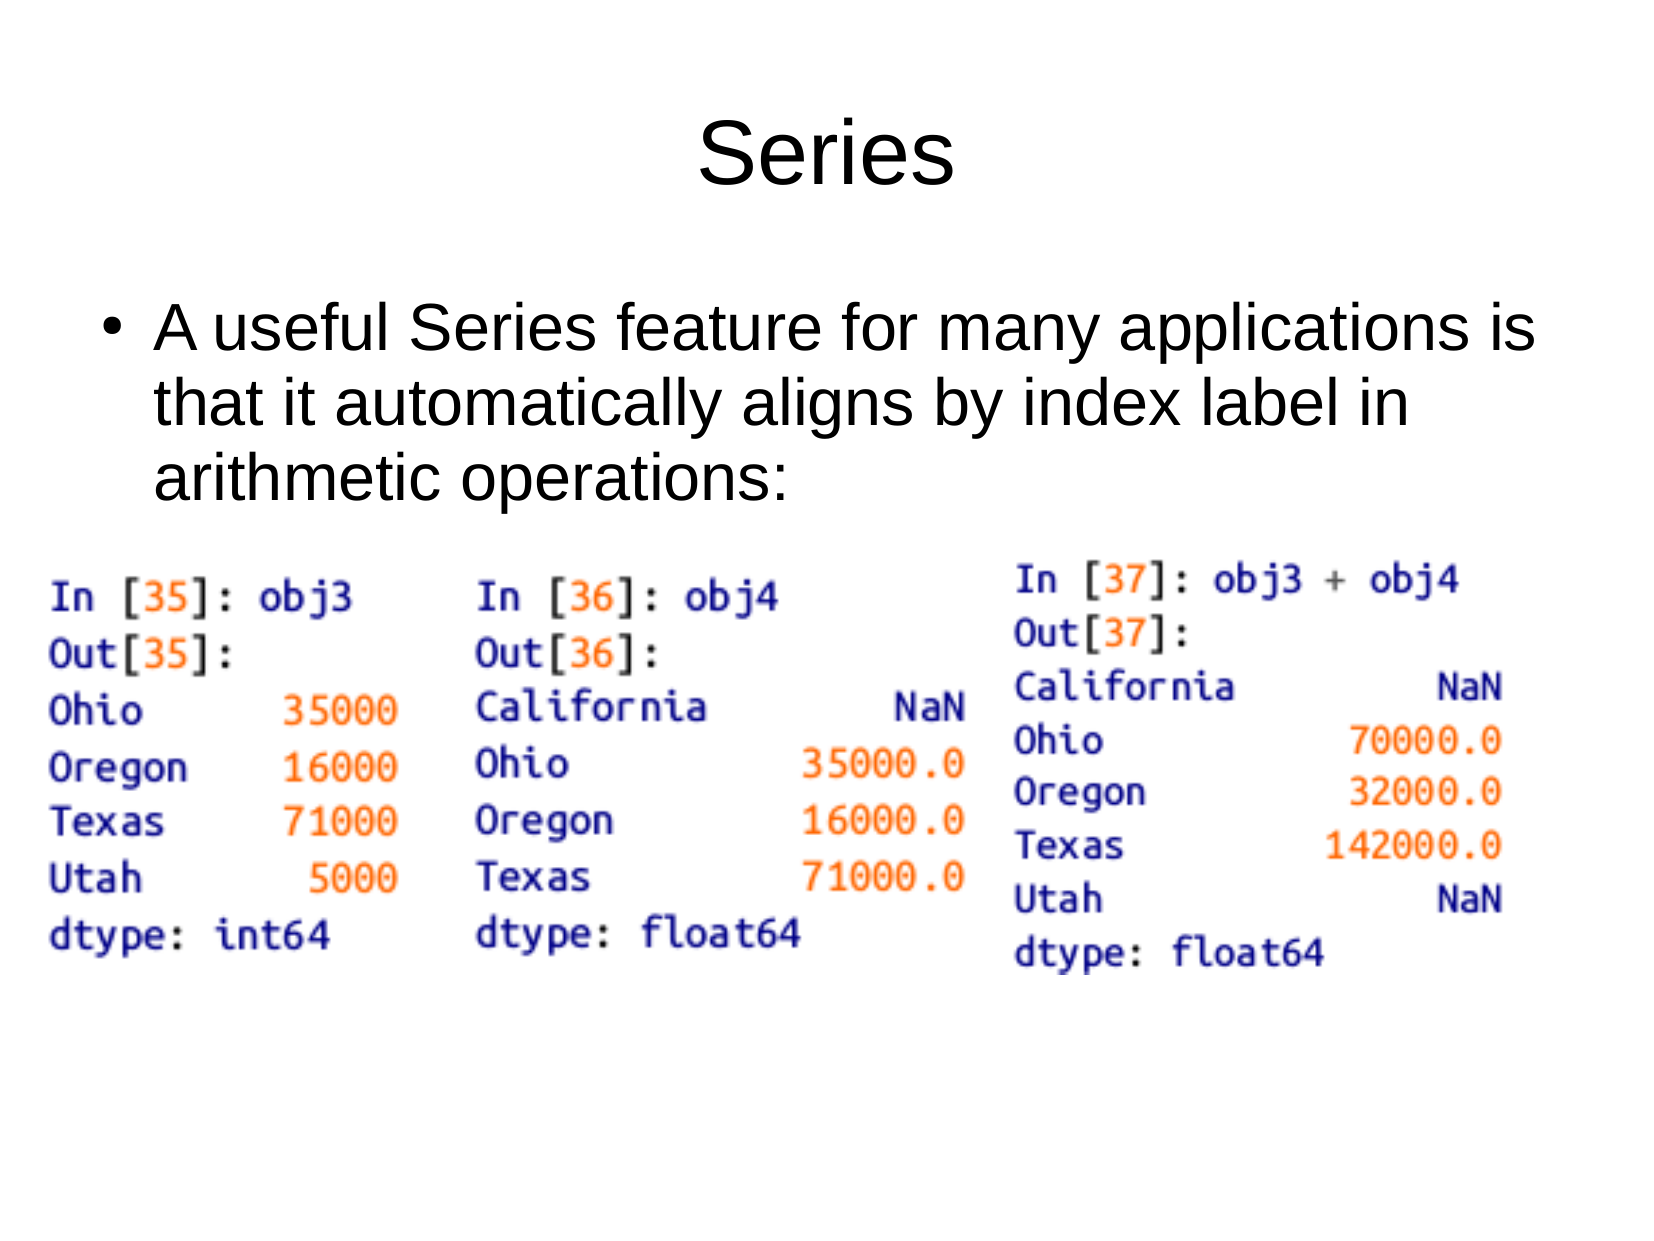

# Series
A useful Series feature for many applications is that it automatically aligns by index label in arithmetic operations: